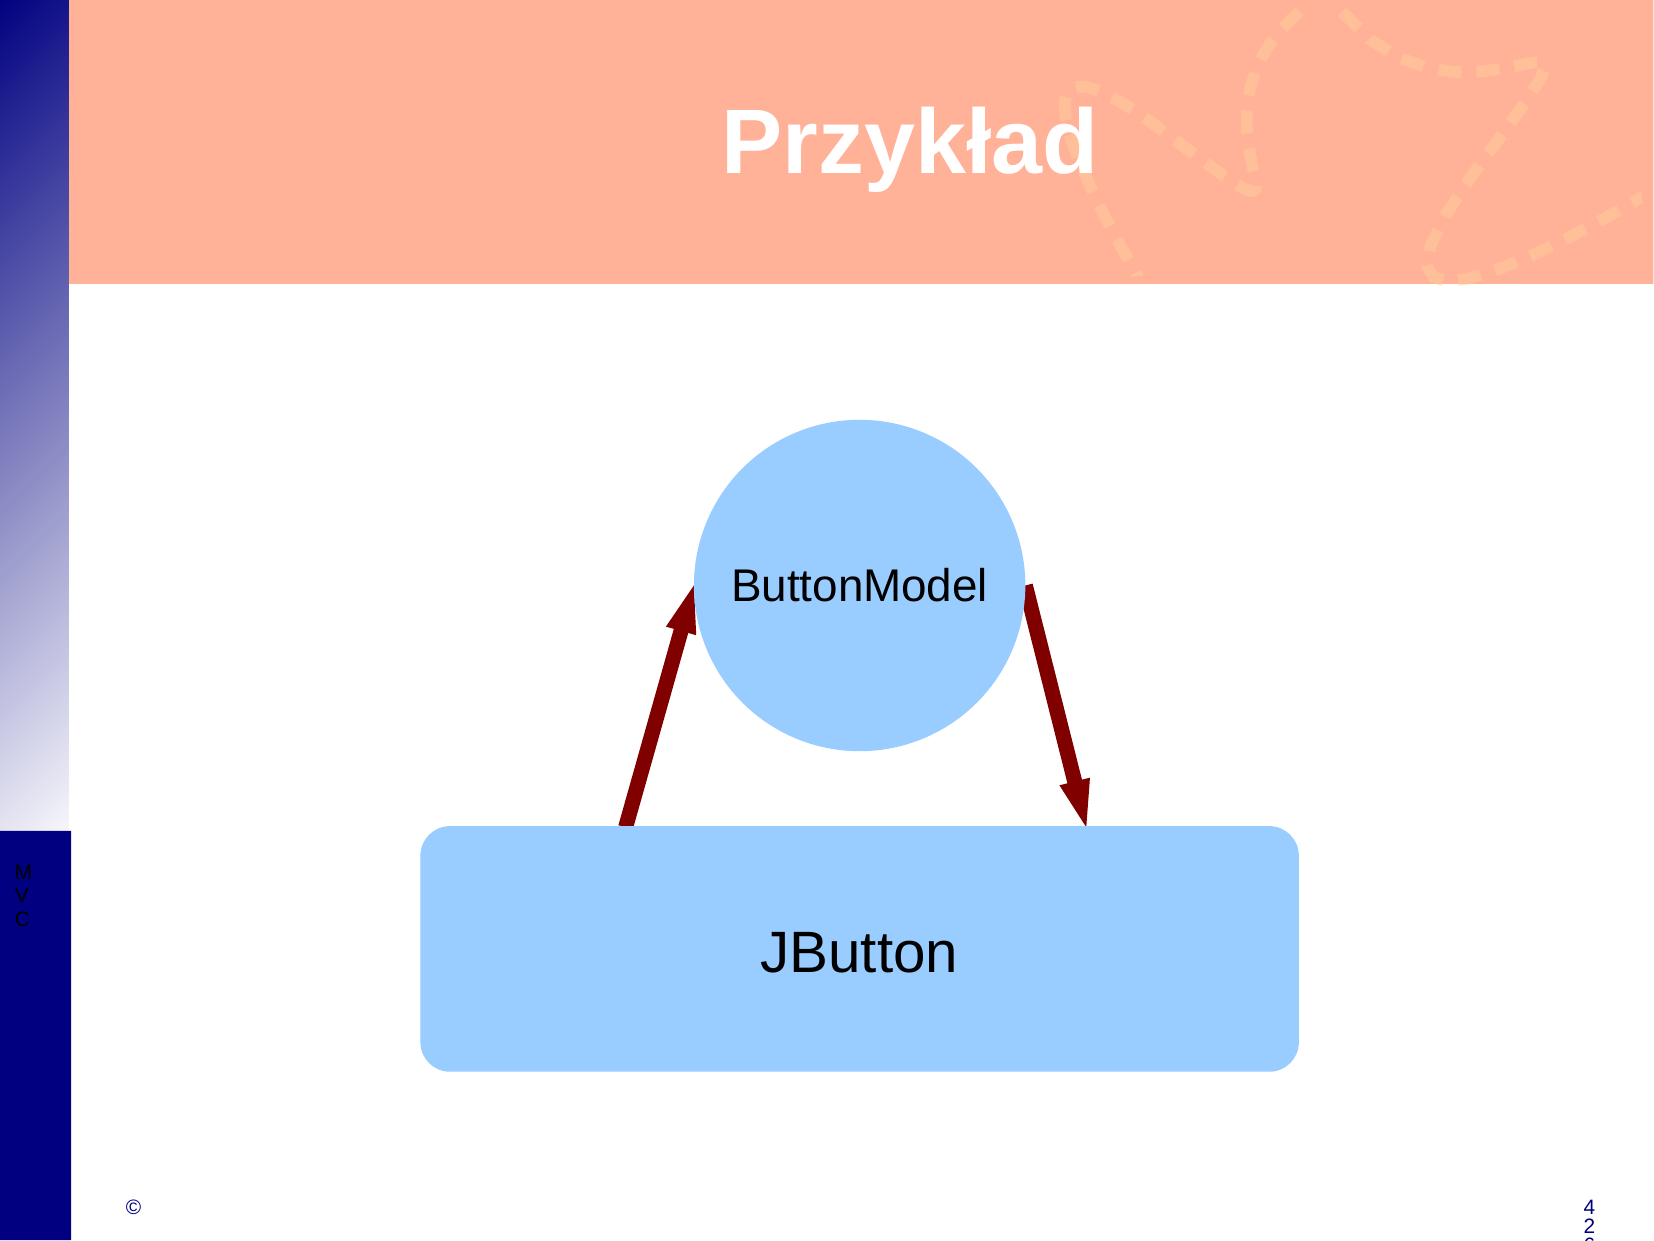

# Przykład
ButtonModel
JButton
Controller
View
M
V
C